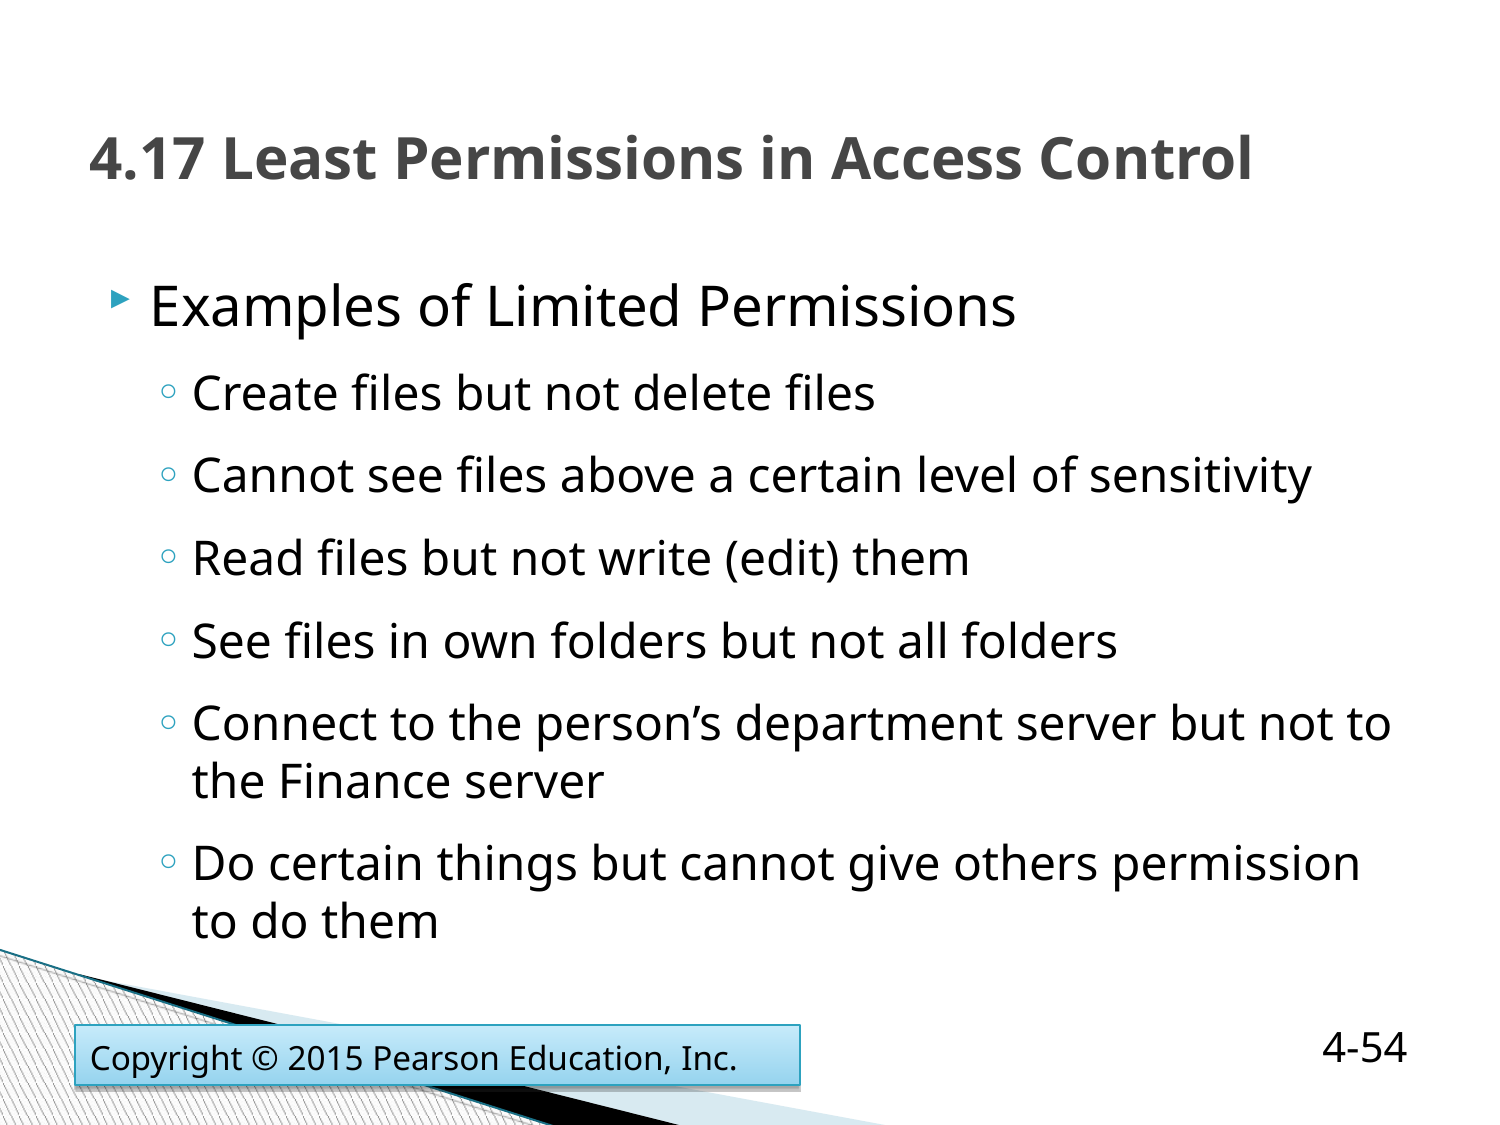

4.17 Least Permissions in Access Control
# Examples of Limited Permissions
Create files but not delete files
Cannot see files above a certain level of sensitivity
Read files but not write (edit) them
See files in own folders but not all folders
Connect to the person’s department server but not to the Finance server
Do certain things but cannot give others permission to do them
Copyright © 2015 Pearson Education, Inc.